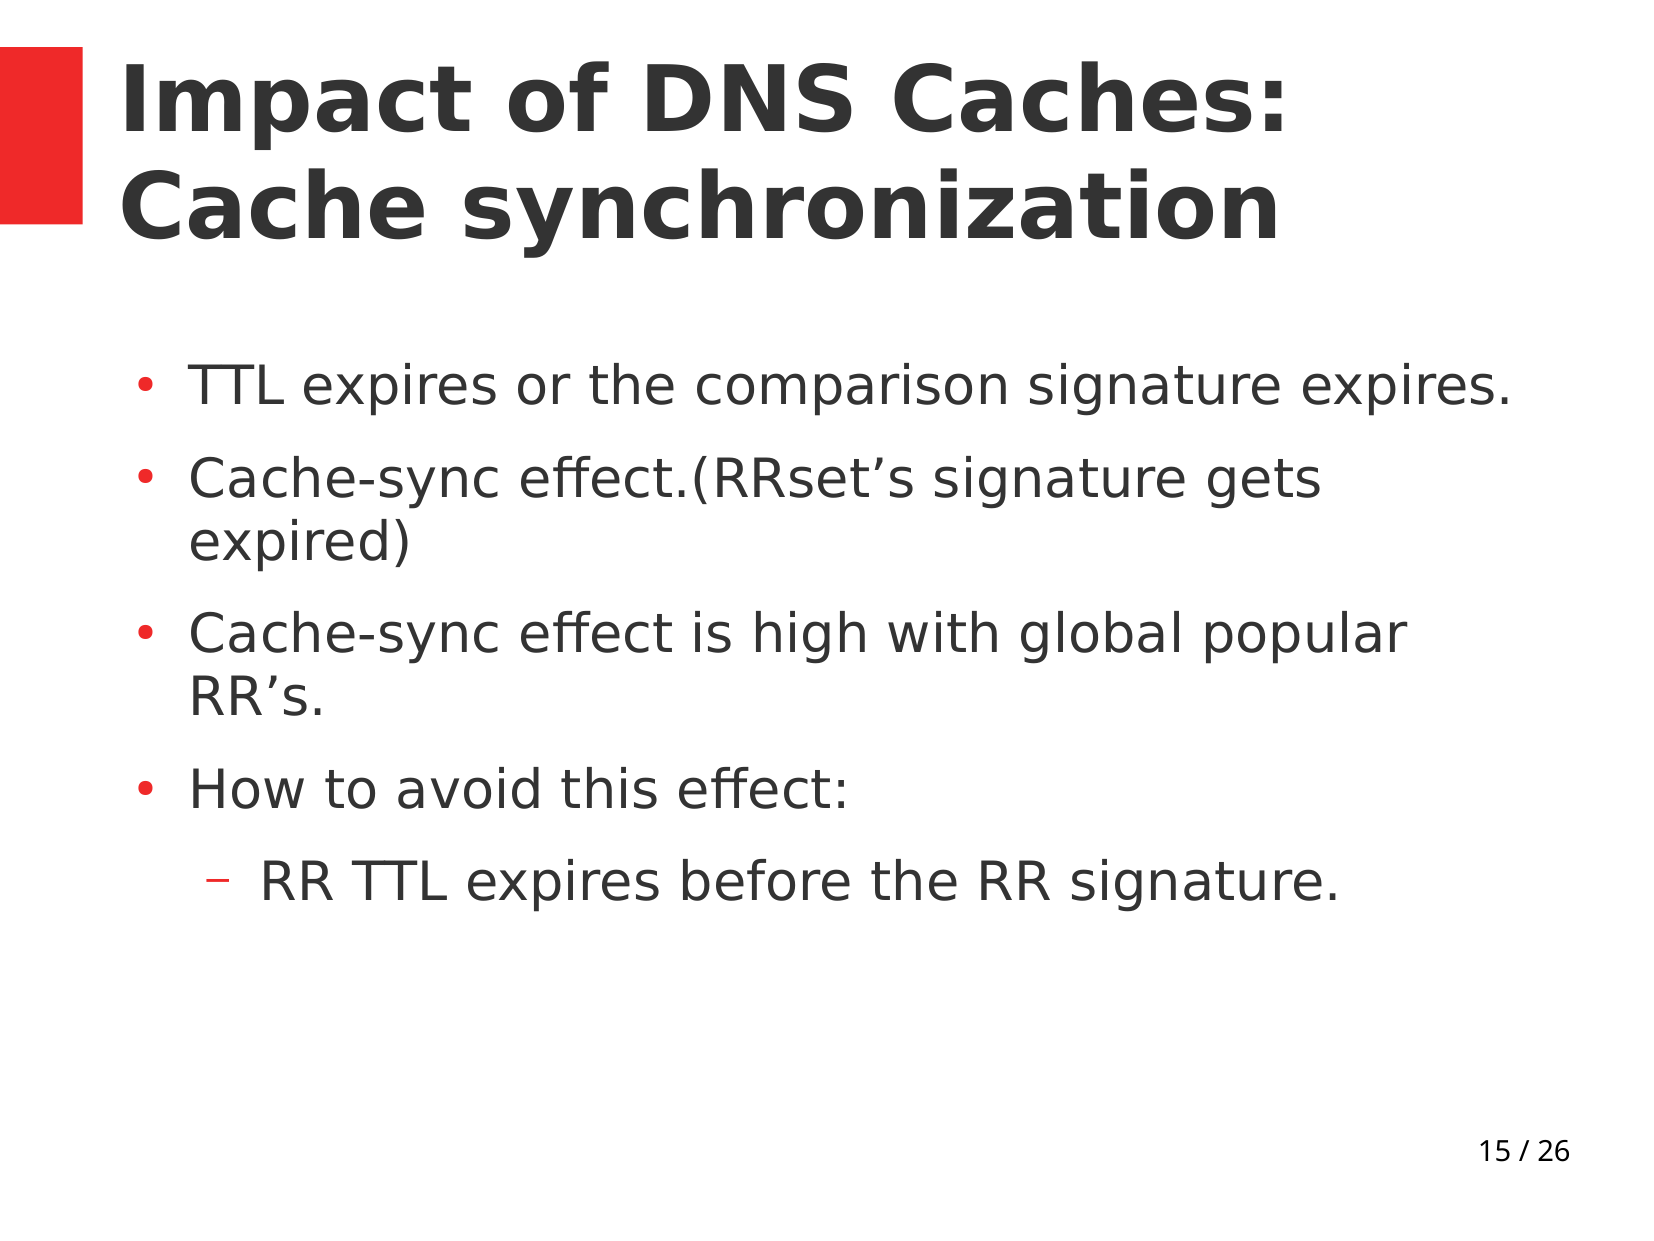

# Impact of DNS Caches: Cache synchronization
TTL expires or the comparison signature expires.
Cache-sync effect.(RRset’s signature gets expired)
Cache-sync effect is high with global popular RR’s.
How to avoid this effect:
RR TTL expires before the RR signature.
15